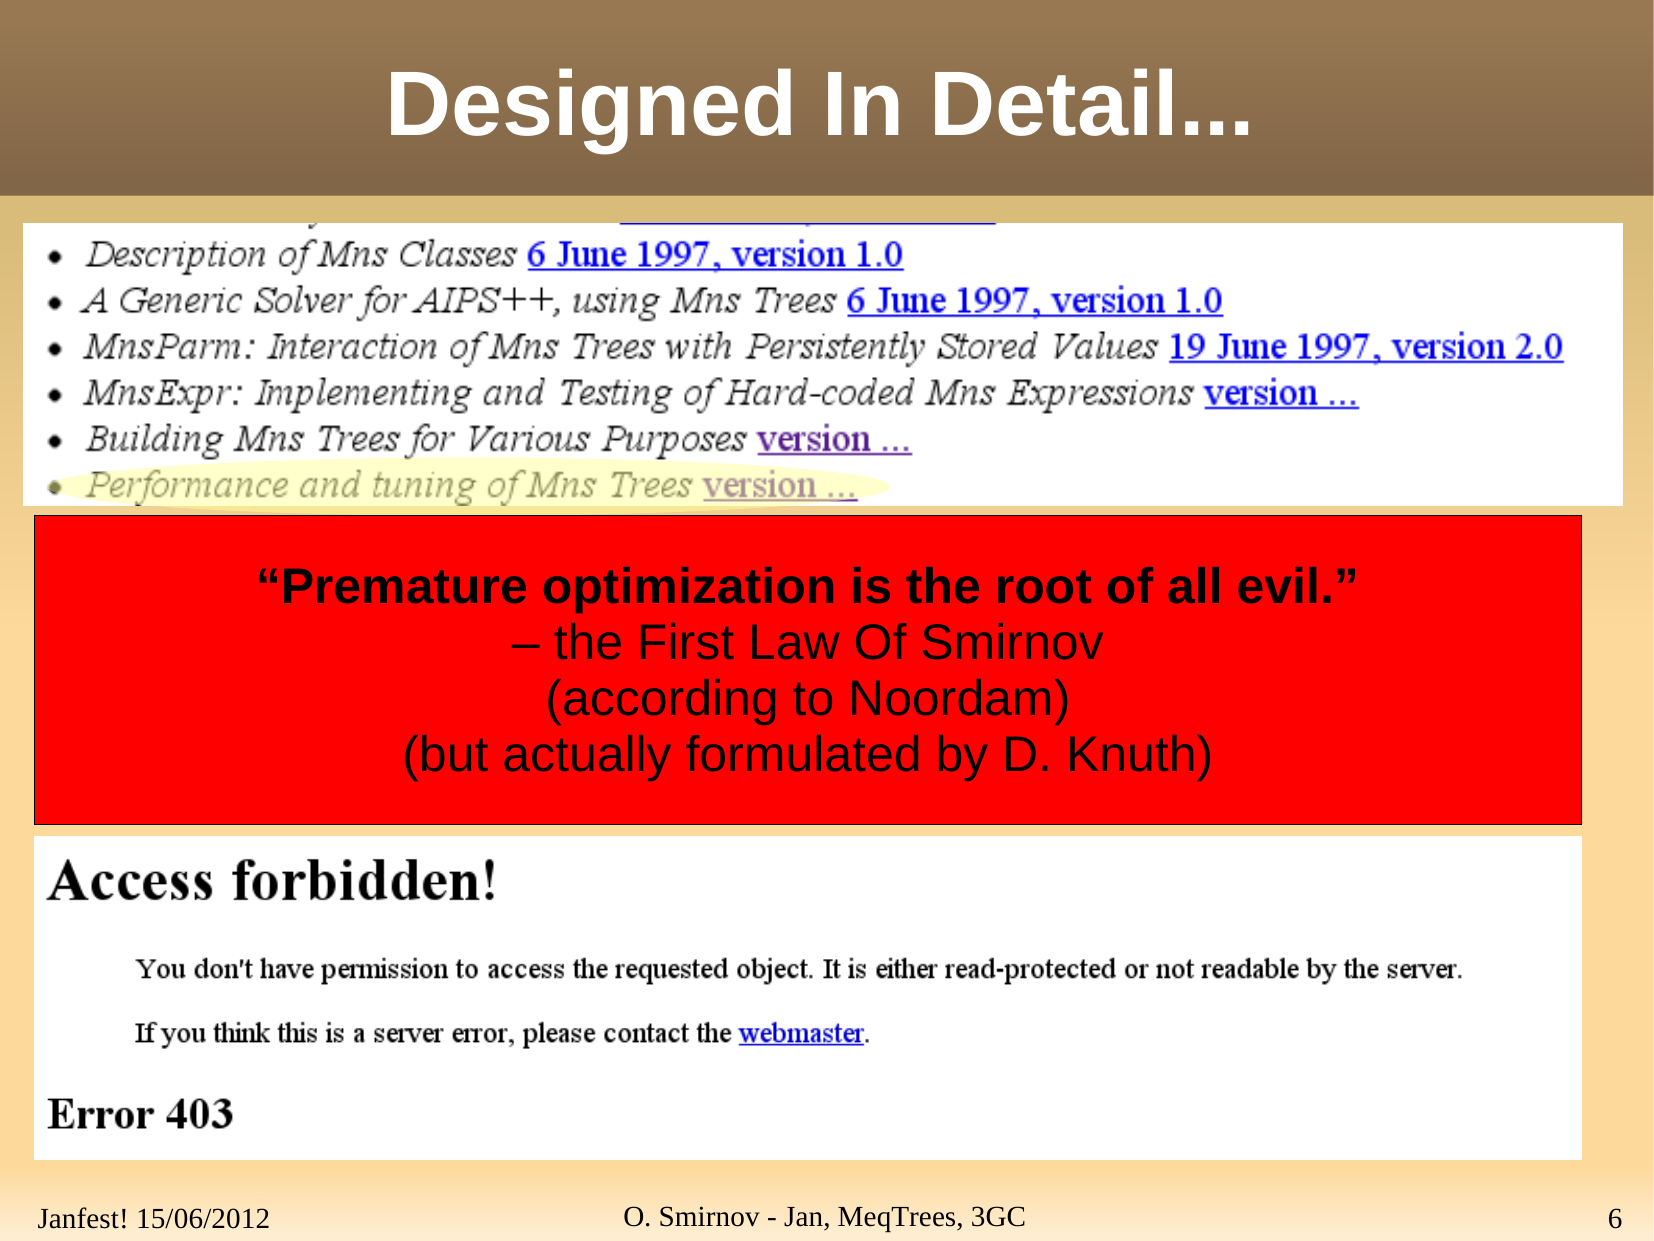

# Designed In Detail...
“Premature optimization is the root of all evil.”
– the First Law Of Smirnov
(according to Noordam)
(but actually formulated by D. Knuth)
O. Smirnov - Jan, MeqTrees, 3GC
Janfest! 15/06/2012
6